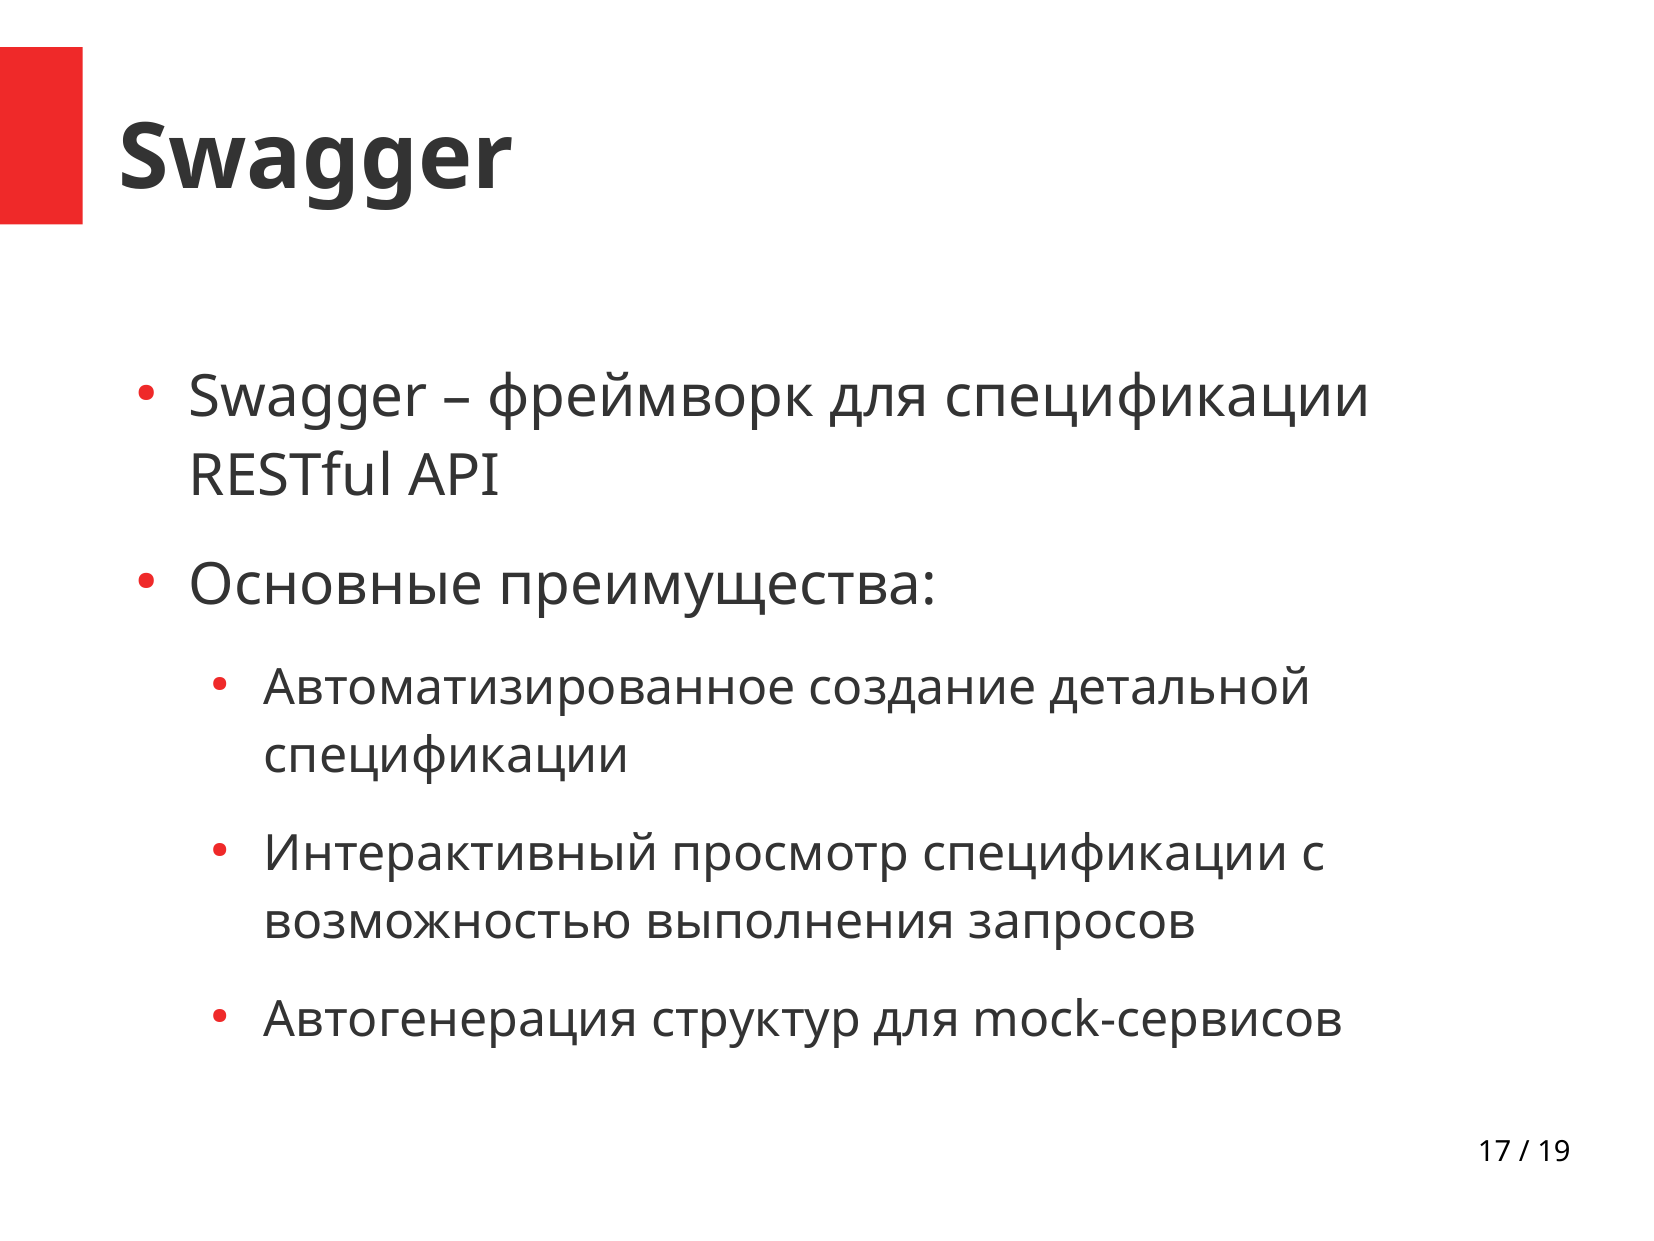

# Swagger
Swagger – фреймворк для спецификации RESTful API
Основные преимущества:
Автоматизированное создание детальной спецификации
Интерактивный просмотр спецификации с возможностью выполнения запросов
Автогенерация структур для mock-сервисов
17